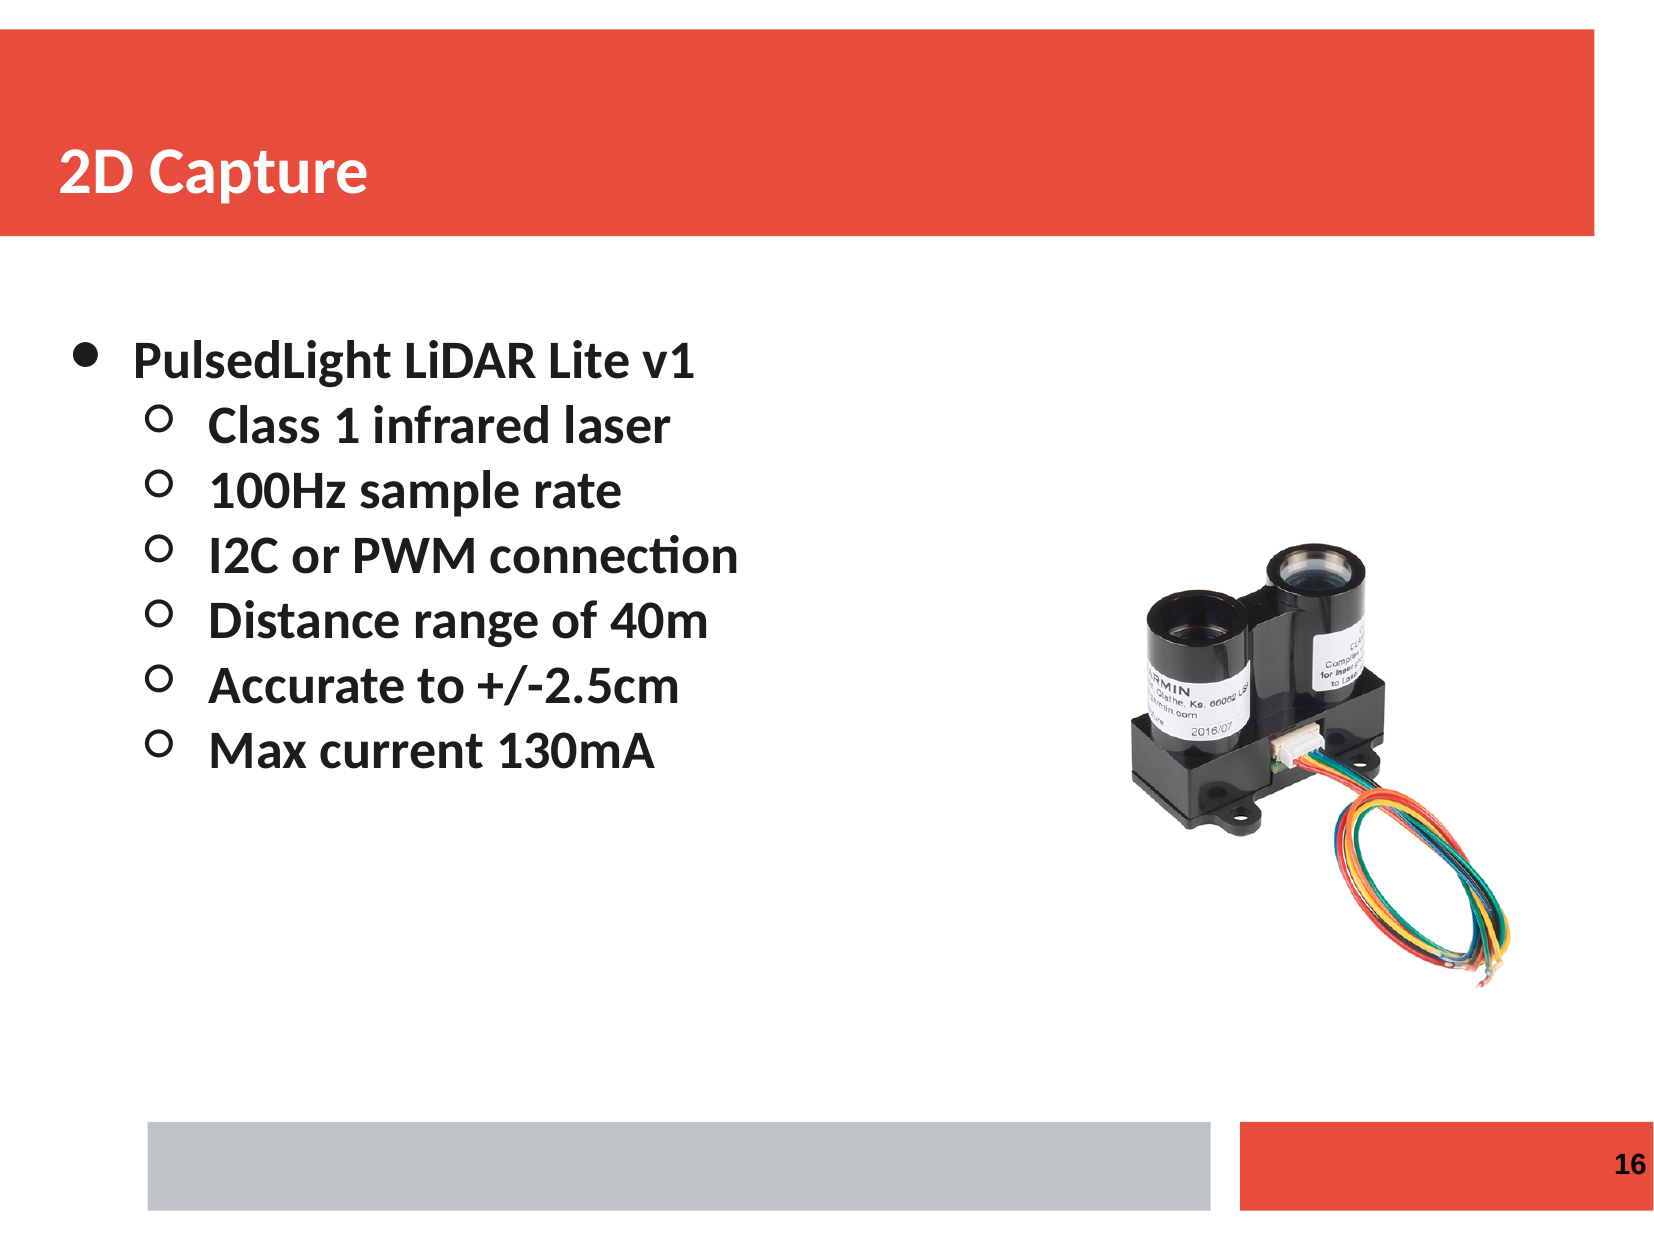

2D Capture
PulsedLight LiDAR Lite v1
Class 1 infrared laser
100Hz sample rate
I2C or PWM connection
Distance range of 40m
Accurate to +/-2.5cm
Max current 130mA